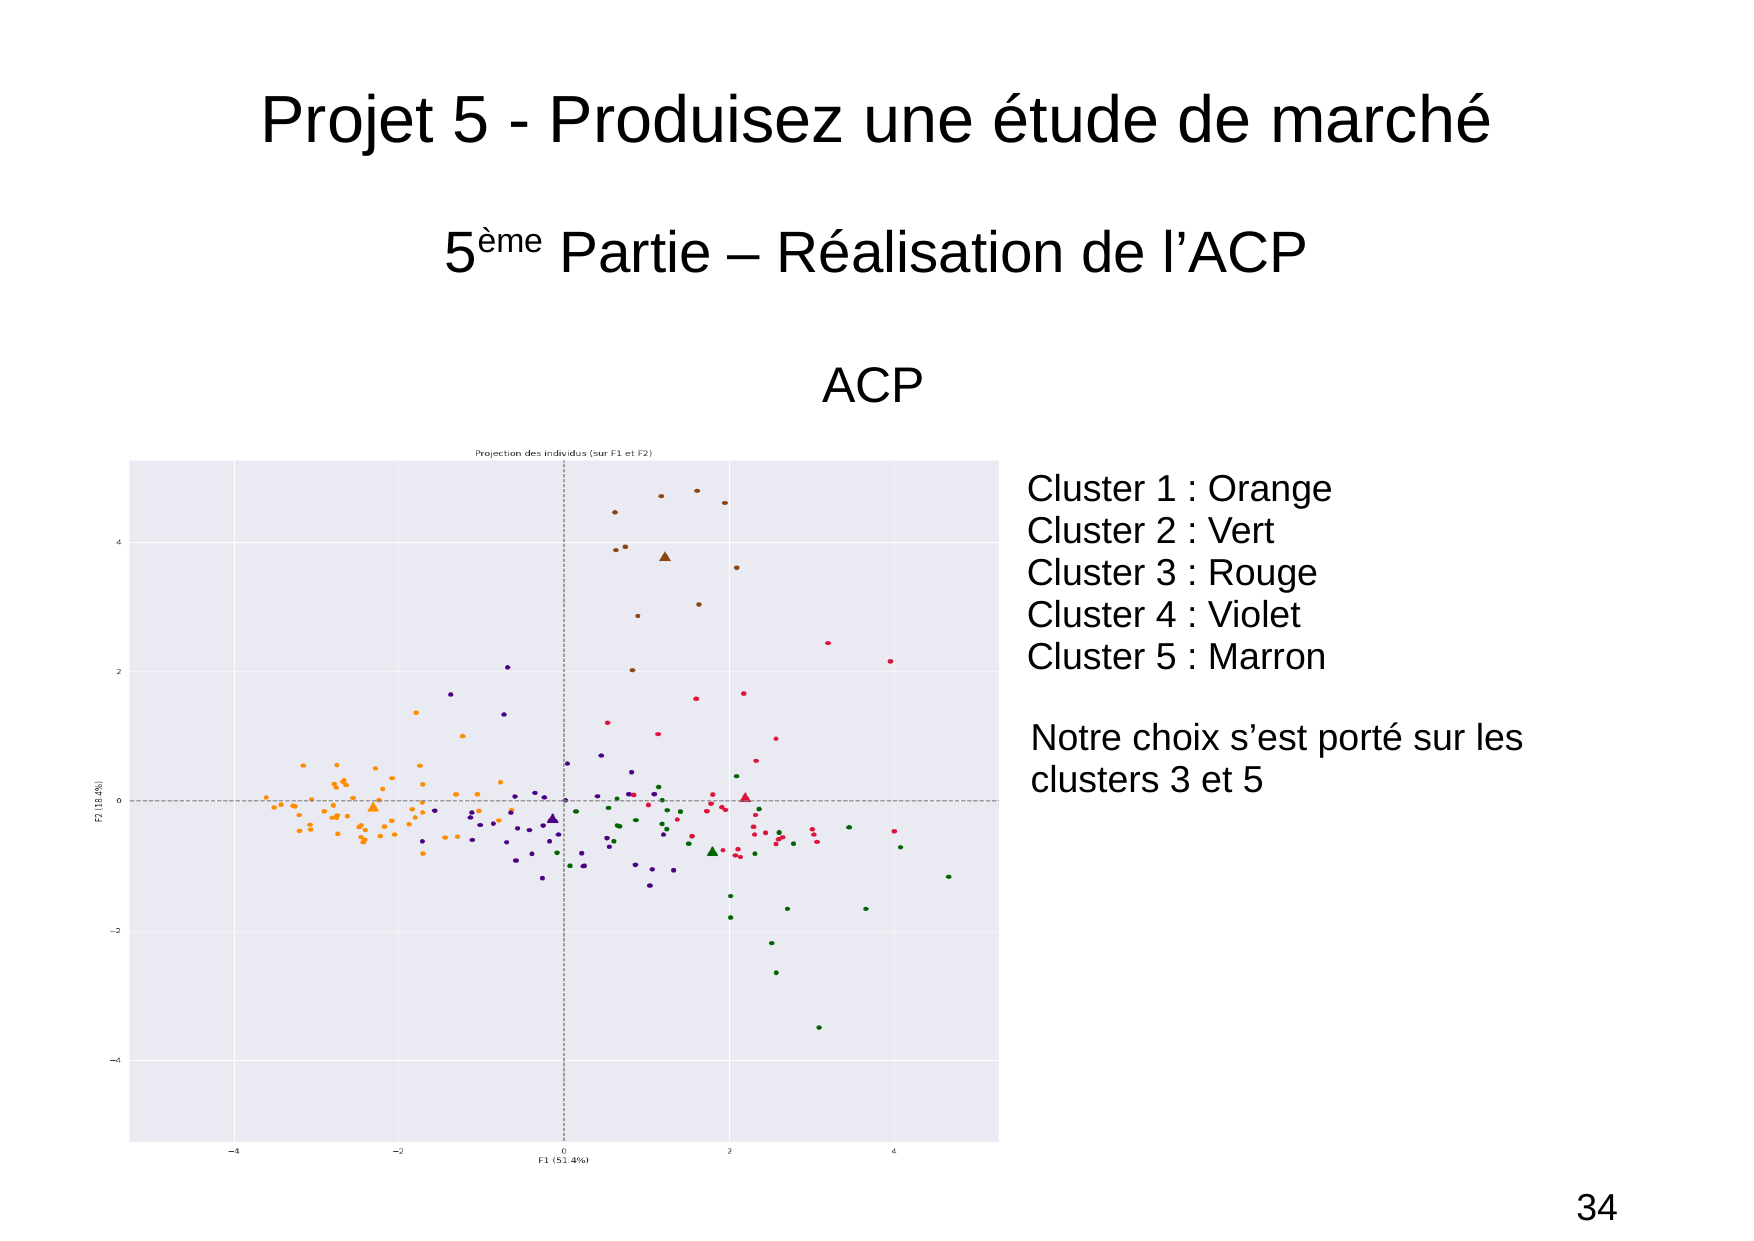

# Projet 5 - Produisez une étude de marché
5ème Partie – Réalisation de l’ACP
ACP
Cluster 1 : Orange
Cluster 2 : Vert
Cluster 3 : Rouge
Cluster 4 : Violet
Cluster 5 : Marron
Notre choix s’est porté sur les clusters 3 et 5